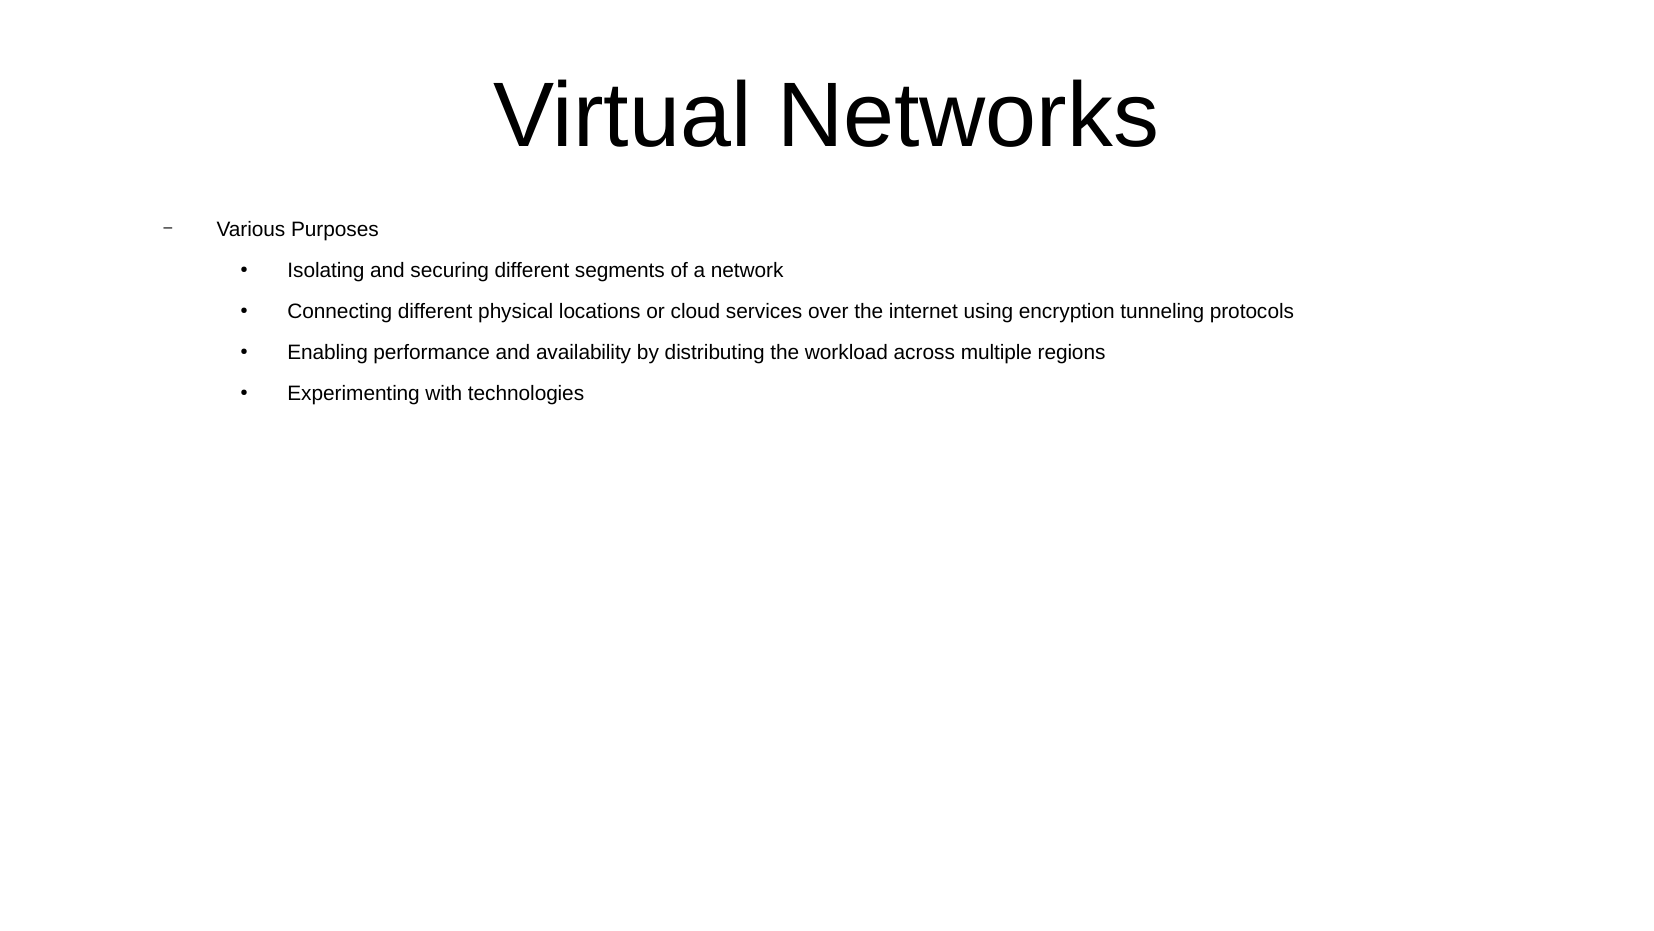

# Virtual Networks
Various Purposes
Isolating and securing different segments of a network
Connecting different physical locations or cloud services over the internet using encryption tunneling protocols
Enabling performance and availability by distributing the workload across multiple regions
Experimenting with technologies